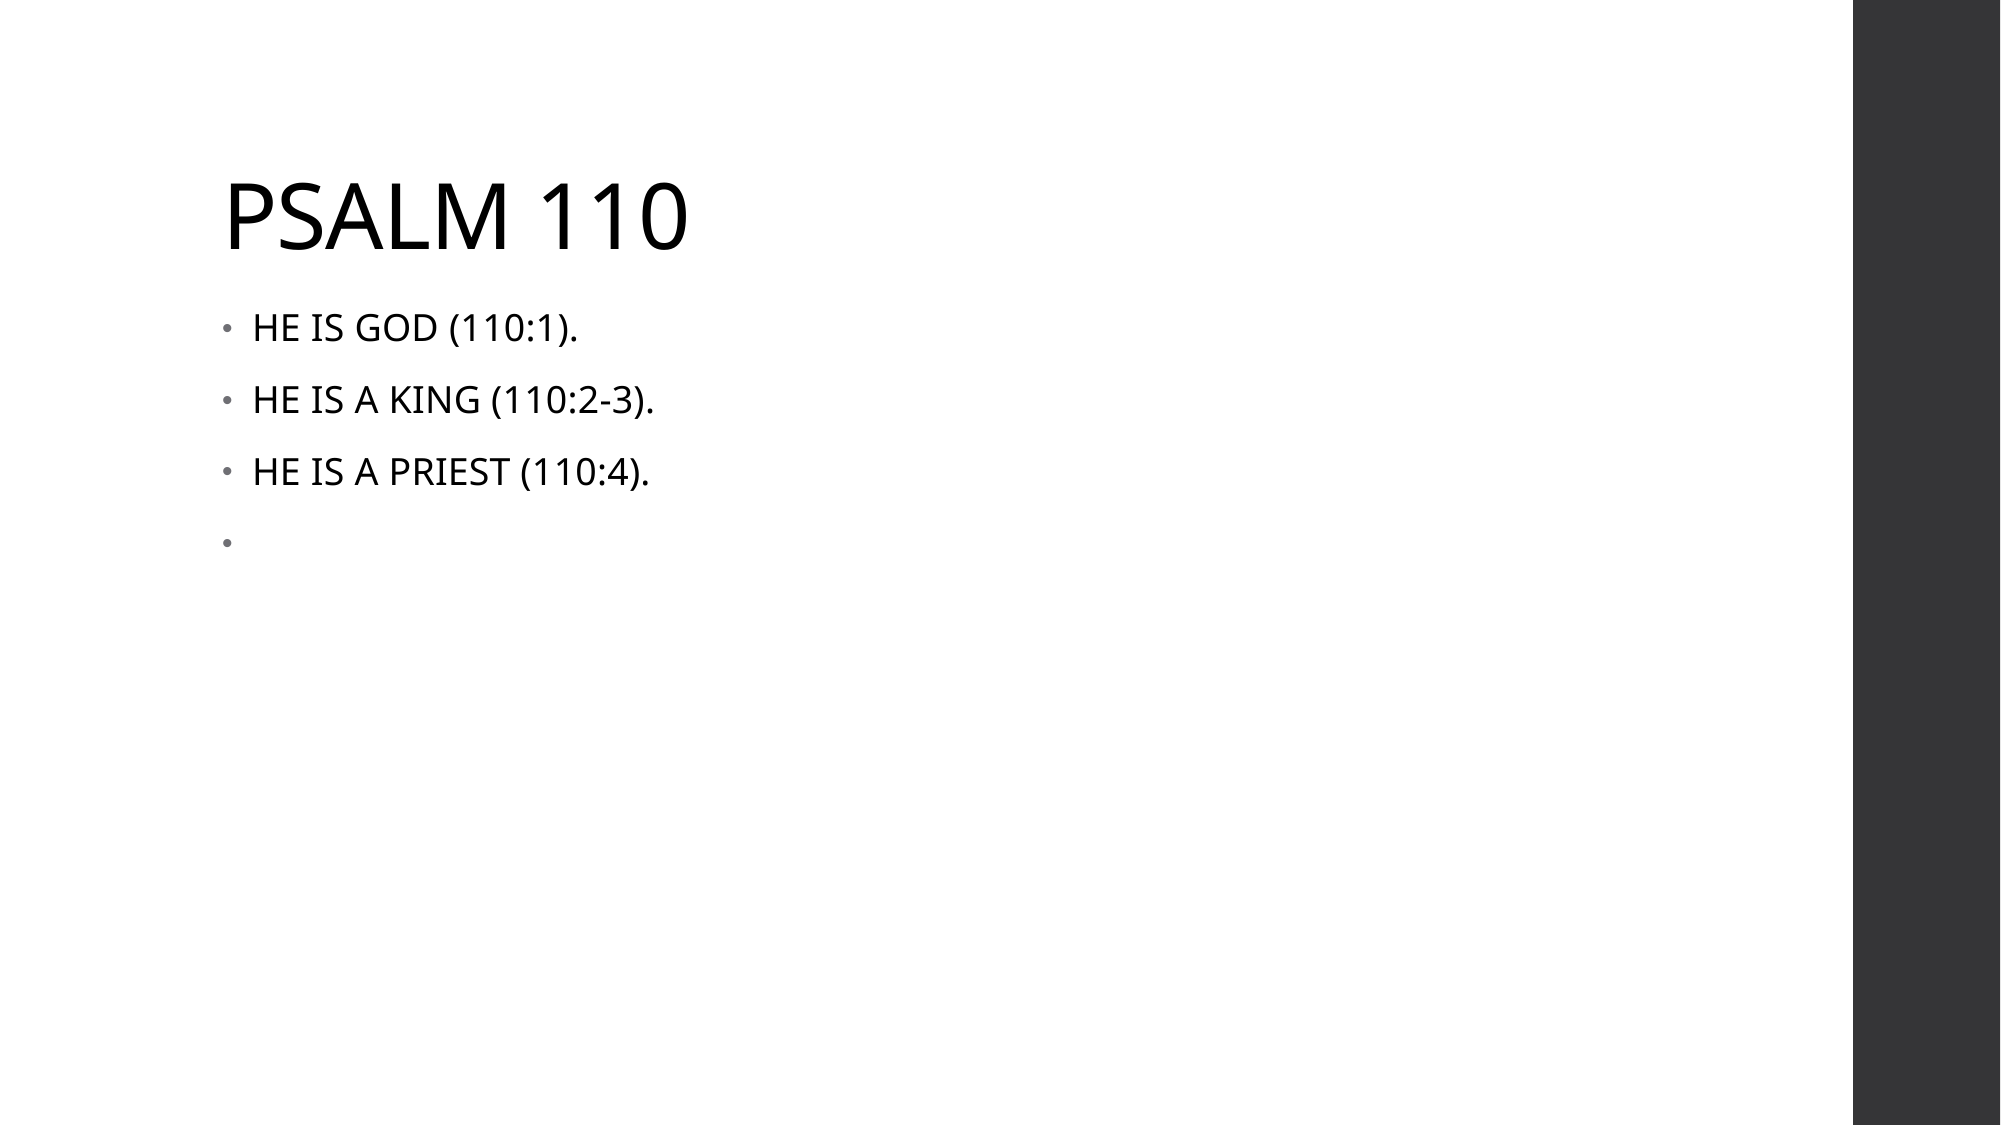

# PSALM 110
HE IS GOD (110:1).
HE IS A KING (110:2-3).
HE IS A PRIEST (110:4).